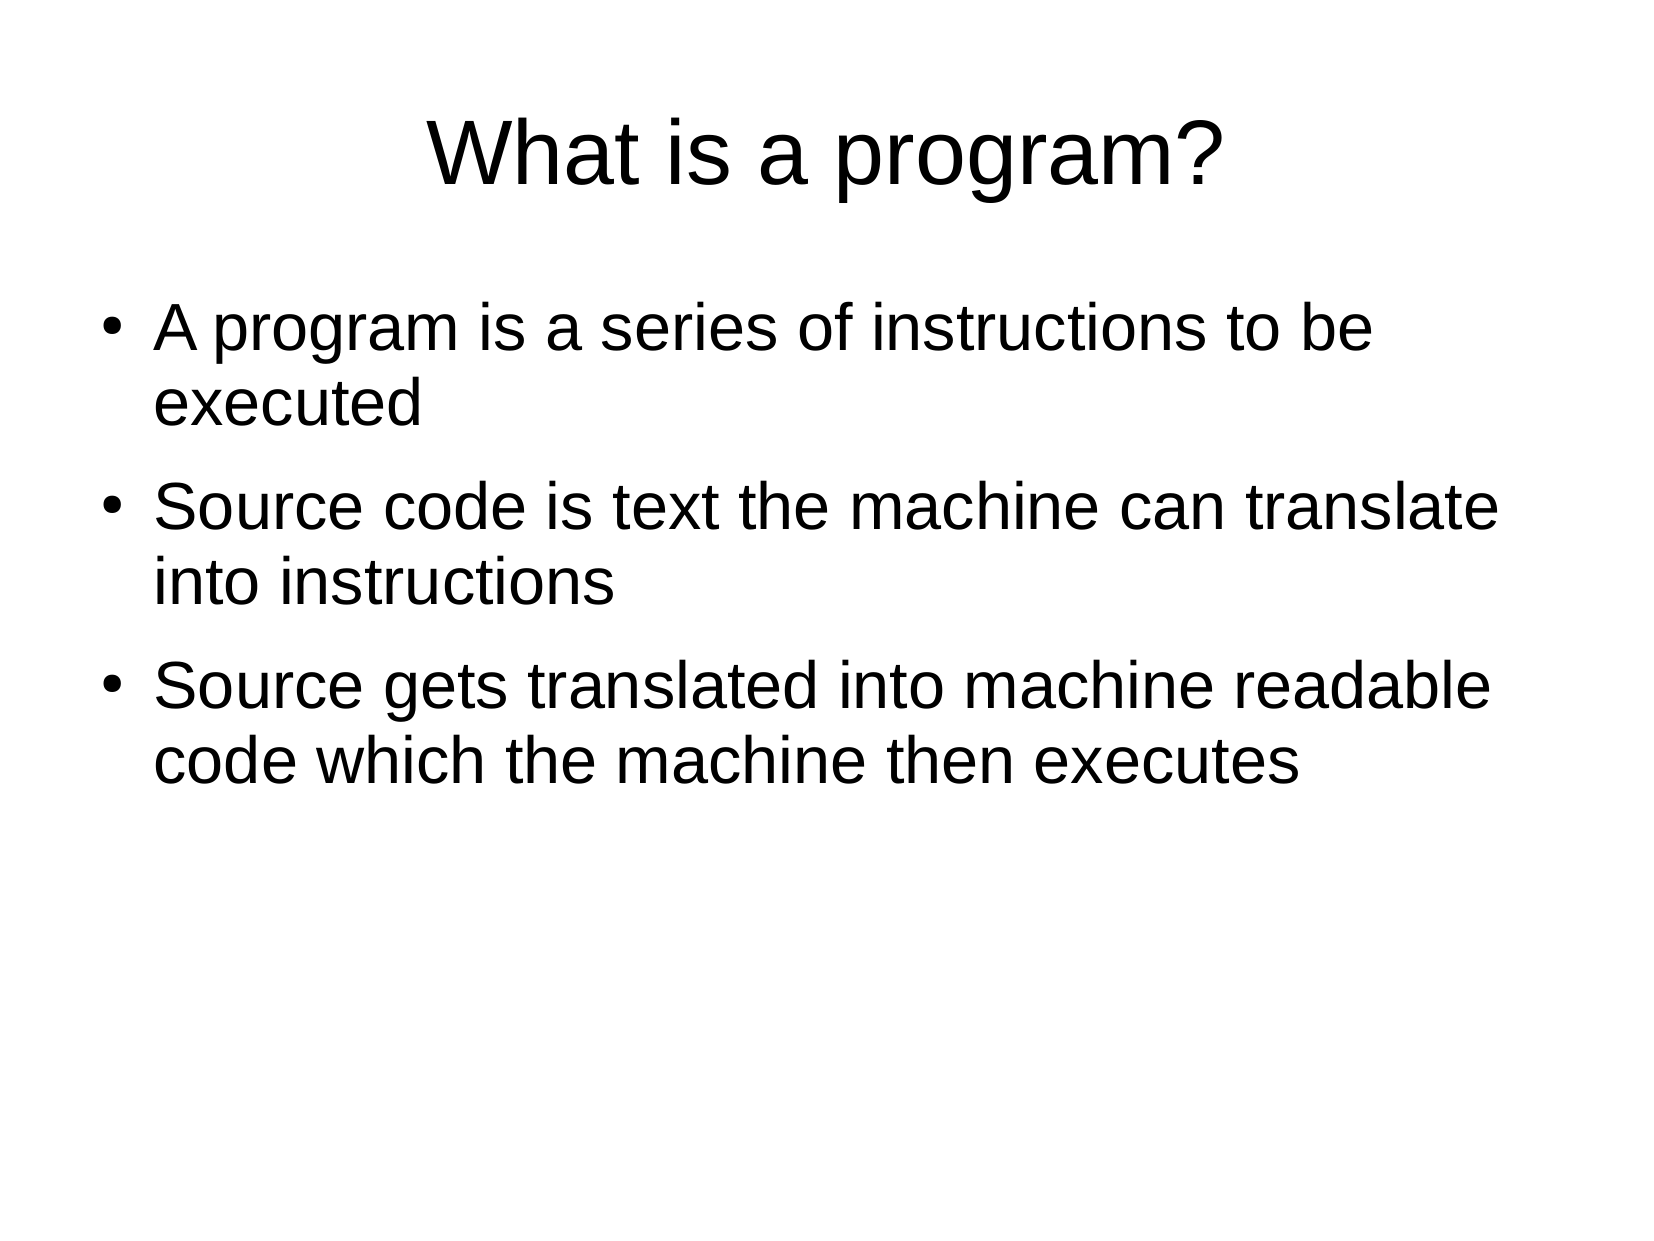

# What is a program?
A program is a series of instructions to be executed
Source code is text the machine can translate into instructions
Source gets translated into machine readable code which the machine then executes